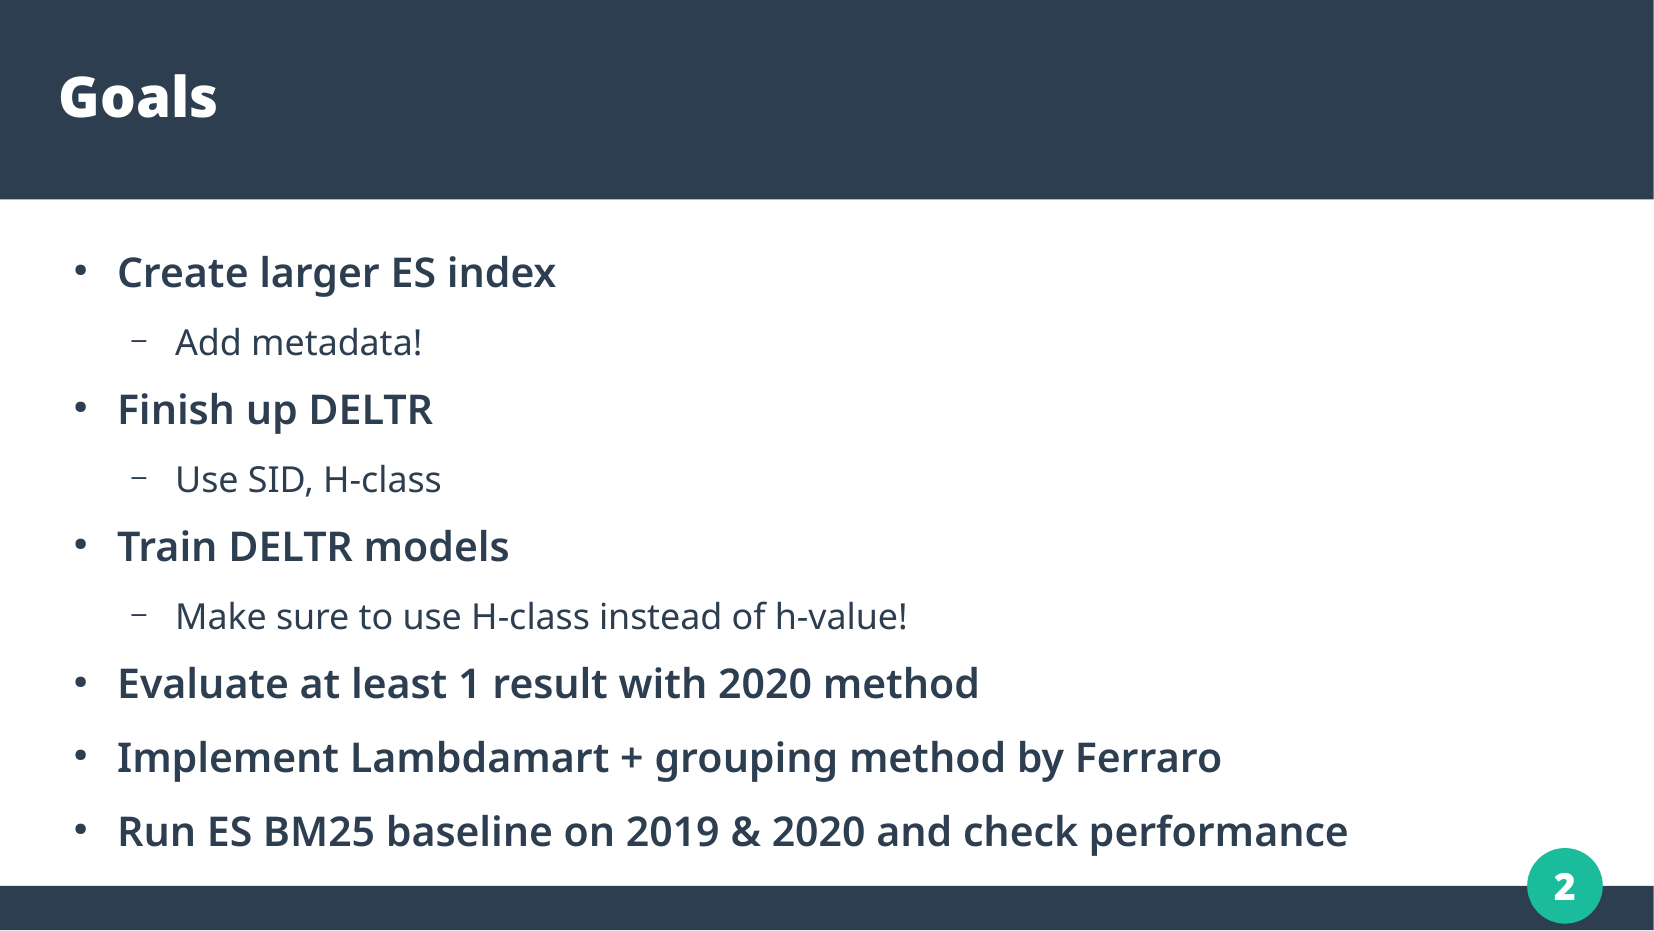

# Goals
Create larger ES index
Add metadata!
Finish up DELTR
Use SID, H-class
Train DELTR models
Make sure to use H-class instead of h-value!
Evaluate at least 1 result with 2020 method
Implement Lambdamart + grouping method by Ferraro
Run ES BM25 baseline on 2019 & 2020 and check performance